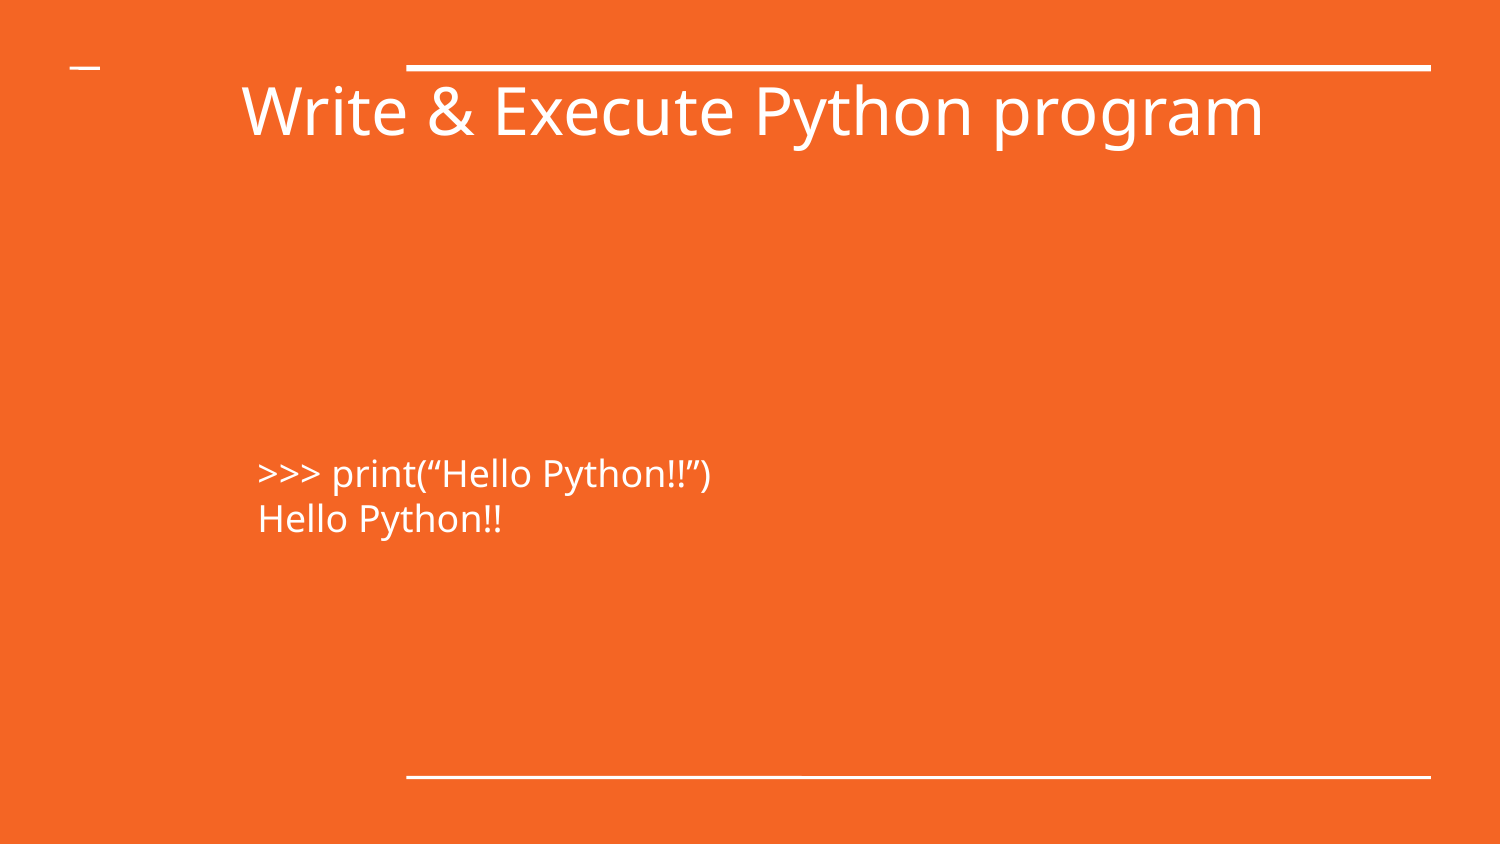

# Write & Execute Python program
>>> print(“Hello Python!!”)
Hello Python!!